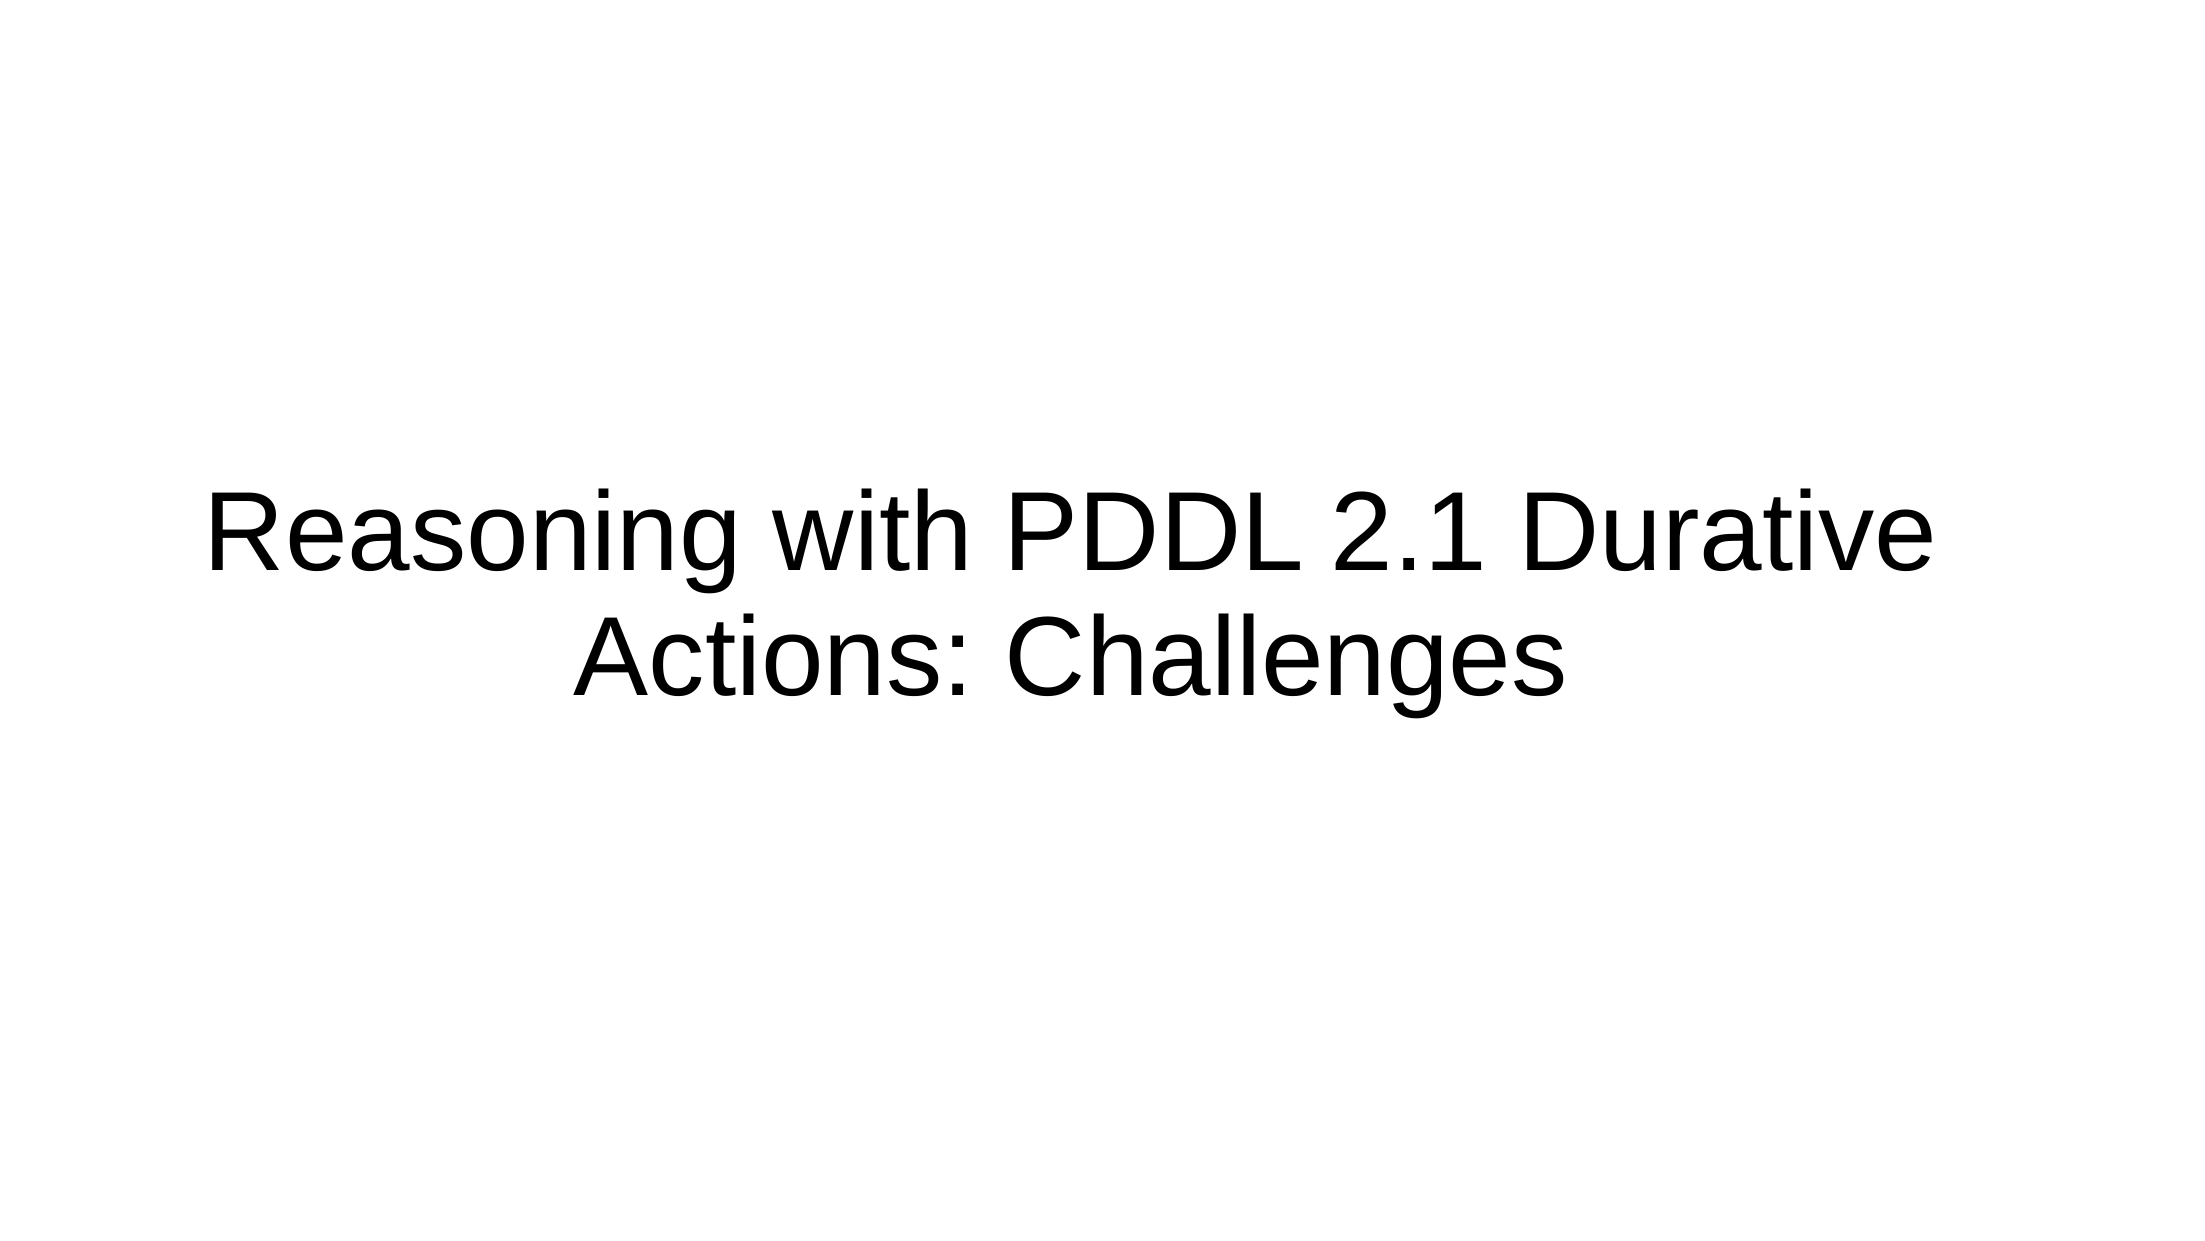

# Reasoning with PDDL 2.1 Durative Actions: Challenges